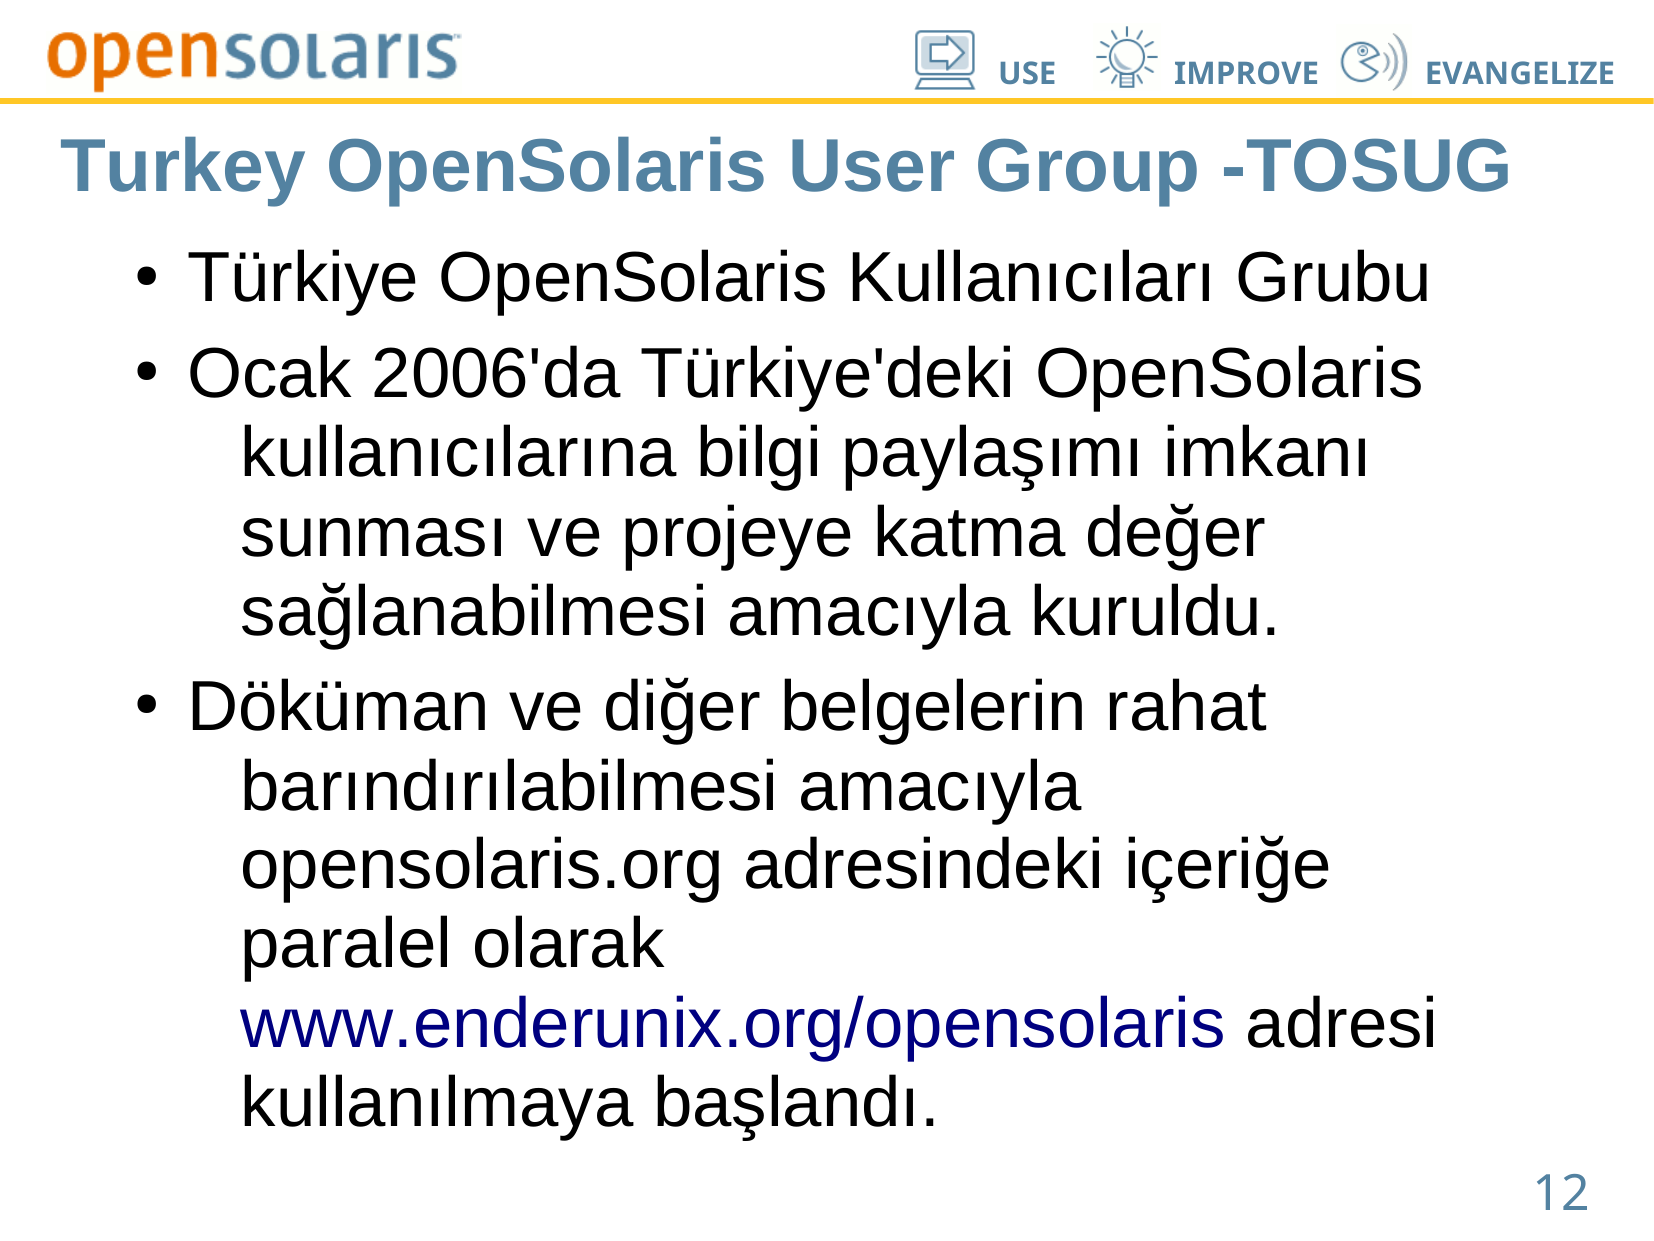

# Turkey OpenSolaris User Group -TOSUG
Türkiye OpenSolaris Kullanıcıları Grubu
Ocak 2006'da Türkiye'deki OpenSolaris kullanıcılarına bilgi paylaşımı imkanı sunması ve projeye katma değer sağlanabilmesi amacıyla kuruldu.
Döküman ve diğer belgelerin rahat barındırılabilmesi amacıyla opensolaris.org adresindeki içeriğe paralel olarak www.enderunix.org/opensolaris adresi kullanılmaya başlandı.